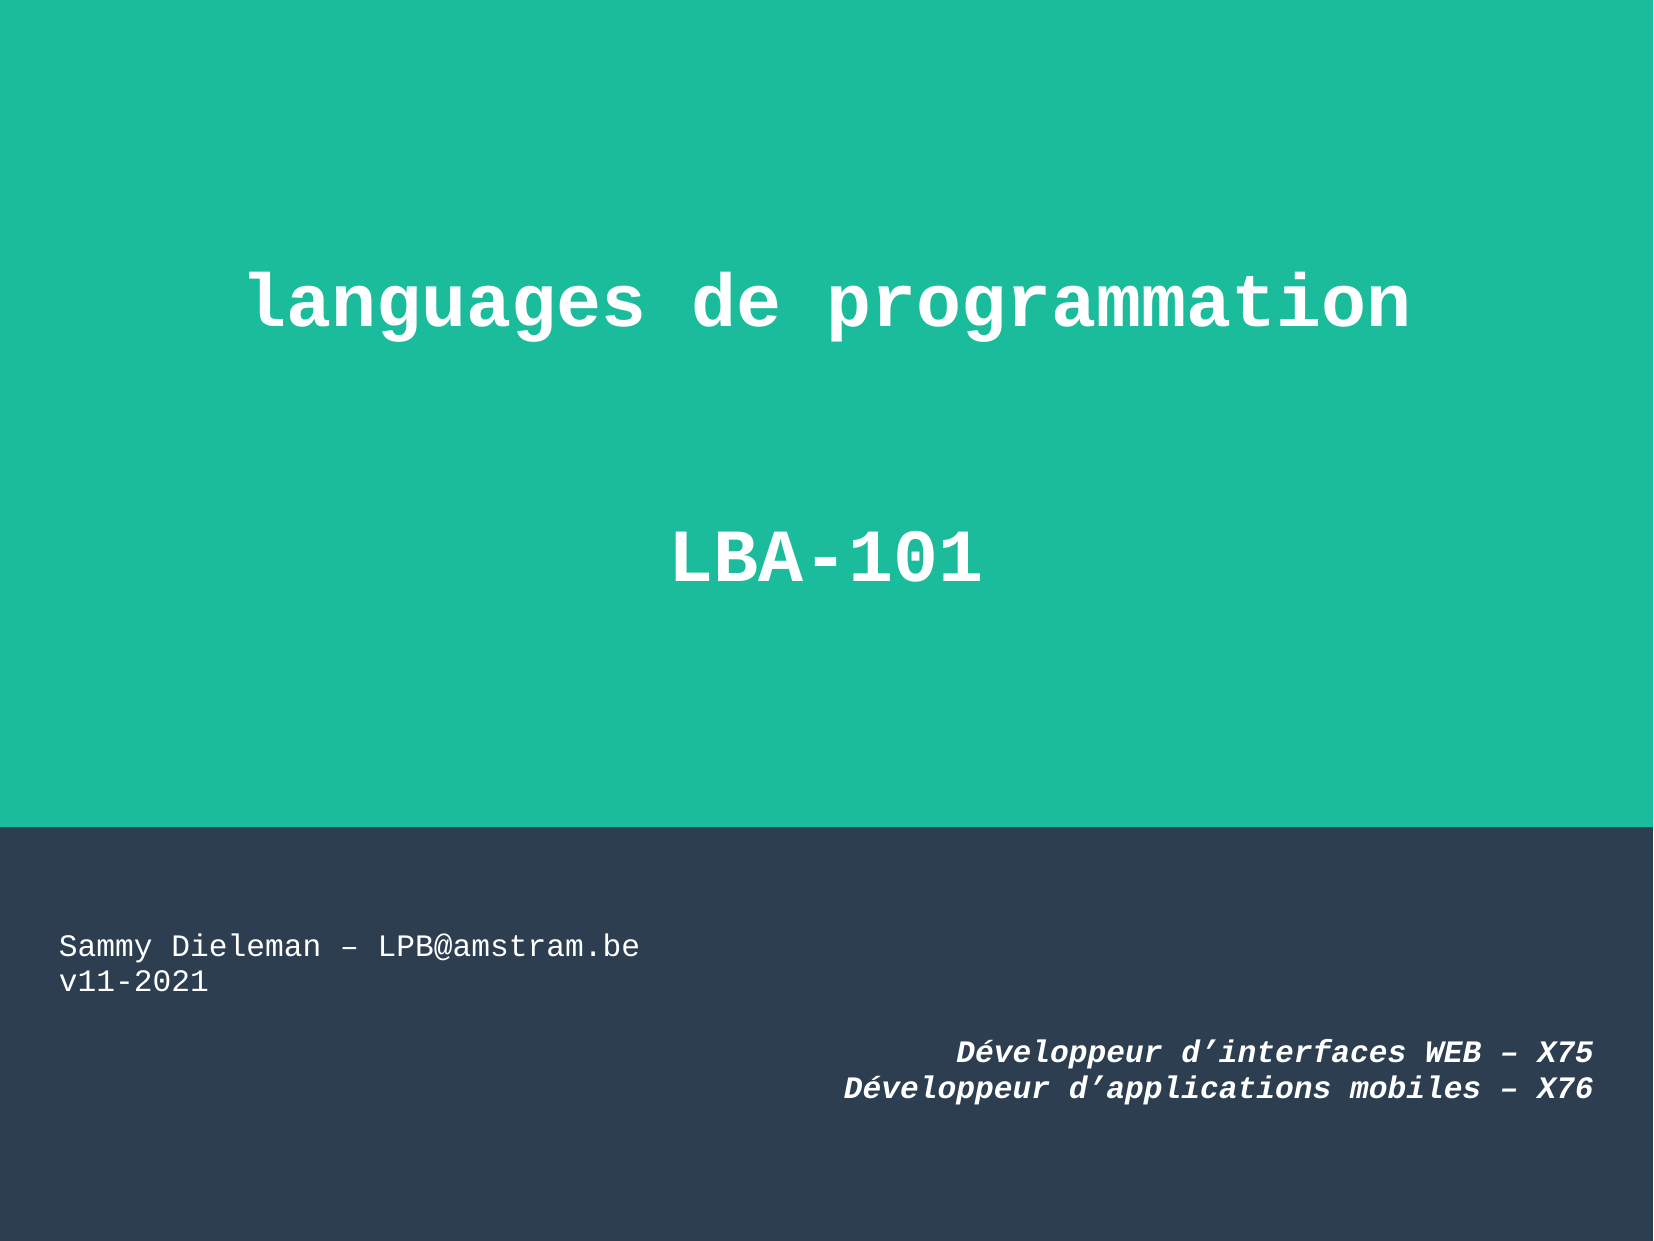

# languages de programmation LBA-101
Sammy Dieleman – LPB@amstram.be
v11-2021
Développeur d’interfaces WEB – X75
Développeur d’applications mobiles – X76